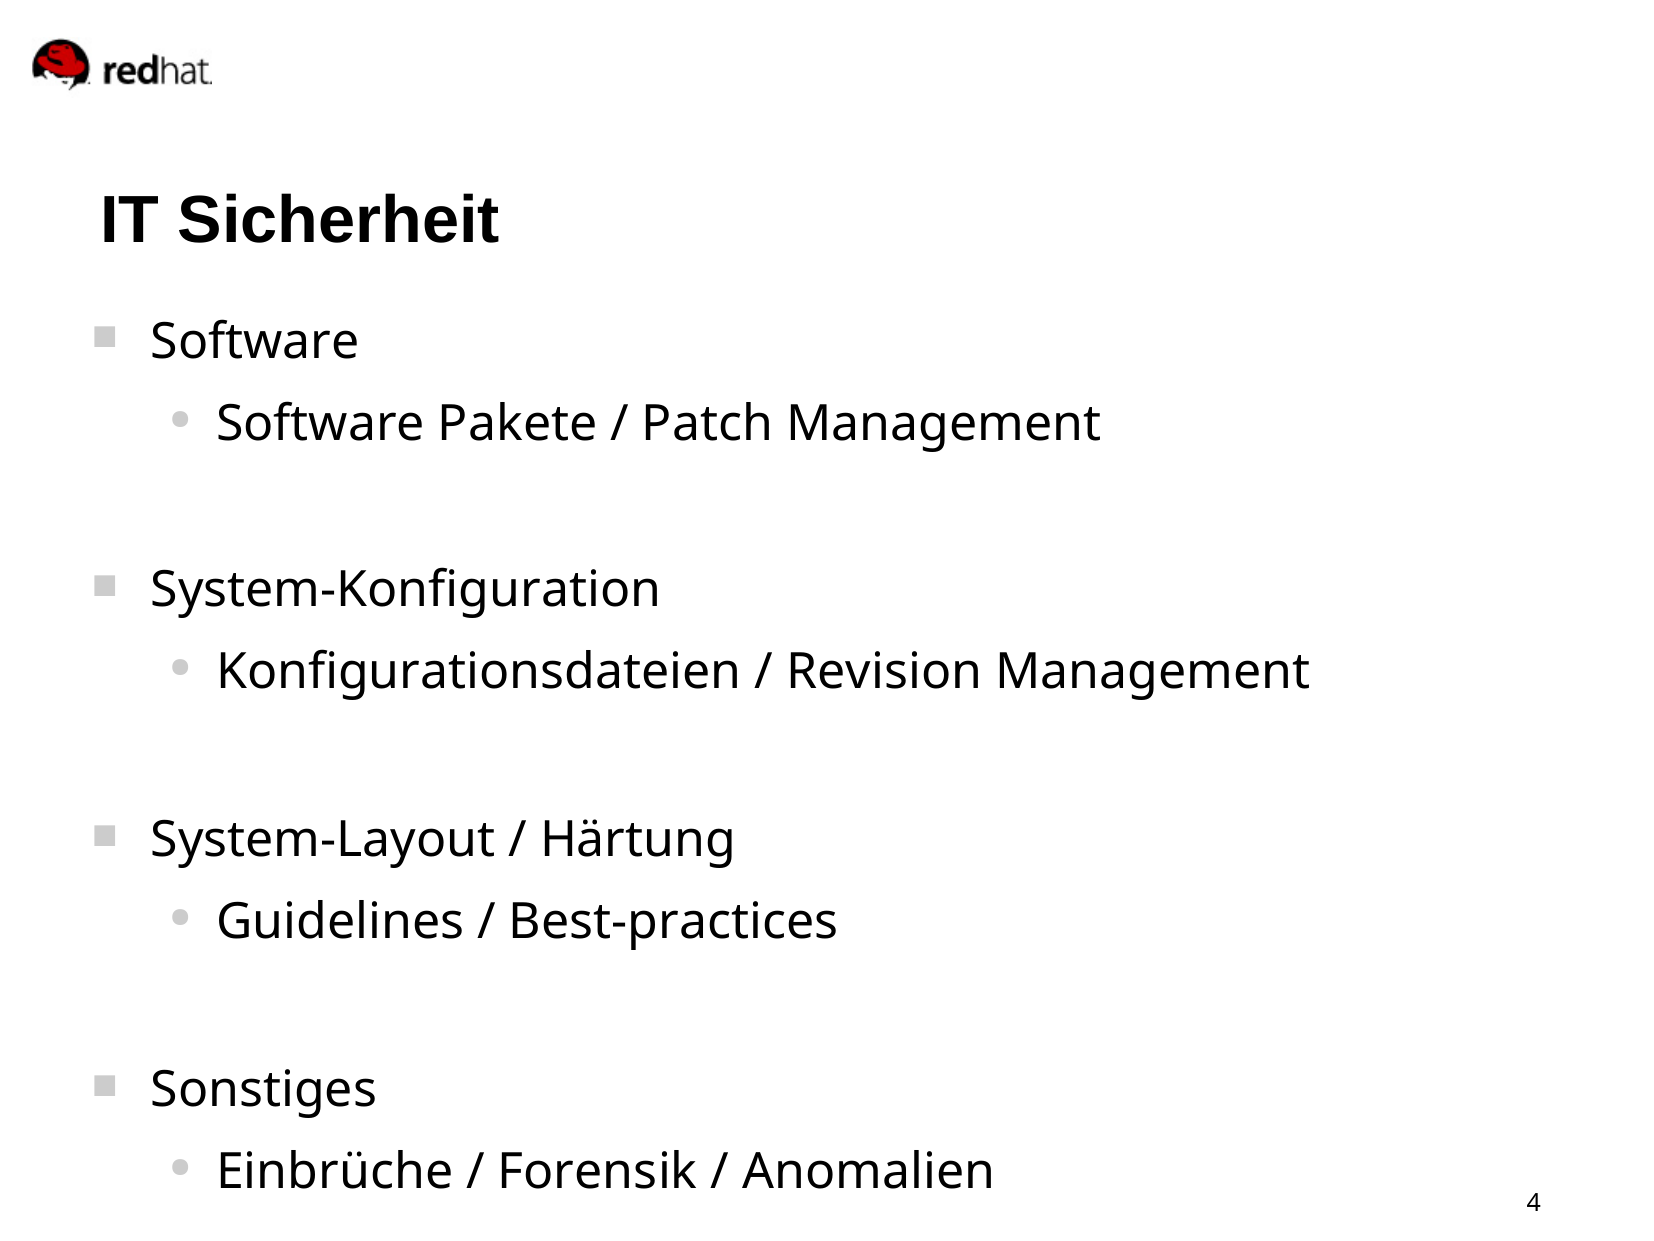

# IT Sicherheit
Software
Software Pakete / Patch Management
System-Konfiguration
Konfigurationsdateien / Revision Management
System-Layout / Härtung
Guidelines / Best-practices
Sonstiges
Einbrüche / Forensik / Anomalien